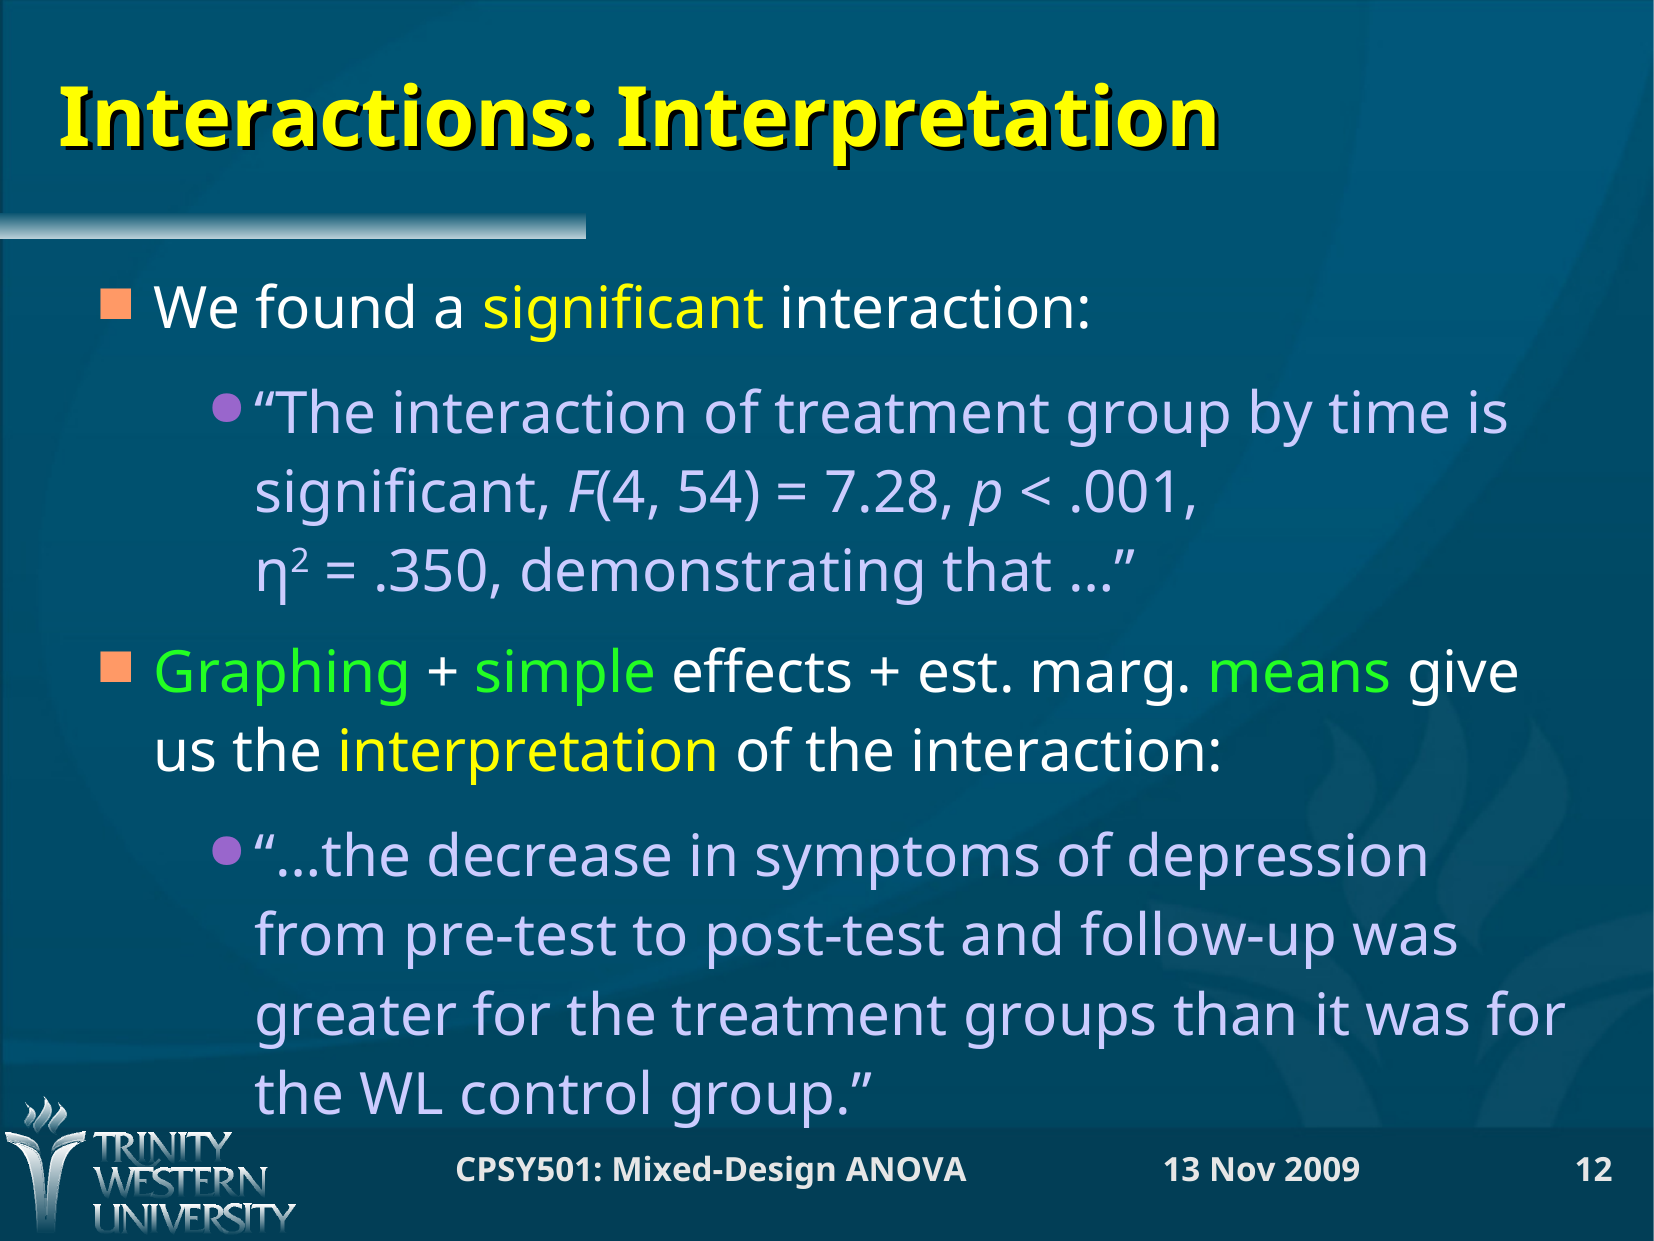

# Interactions: Interpretation
We found a significant interaction:
“The interaction of treatment group by time is significant, F(4, 54) = 7.28, p < .001,
η2 = .350, demonstrating that …”
Graphing + simple effects + est. marg. means give us the interpretation of the interaction:
“…the decrease in symptoms of depression from pre-test to post-test and follow-up was greater for the treatment groups than it was for the WL control group.”
CPSY501: Mixed-Design ANOVA
13 Nov 2009
12